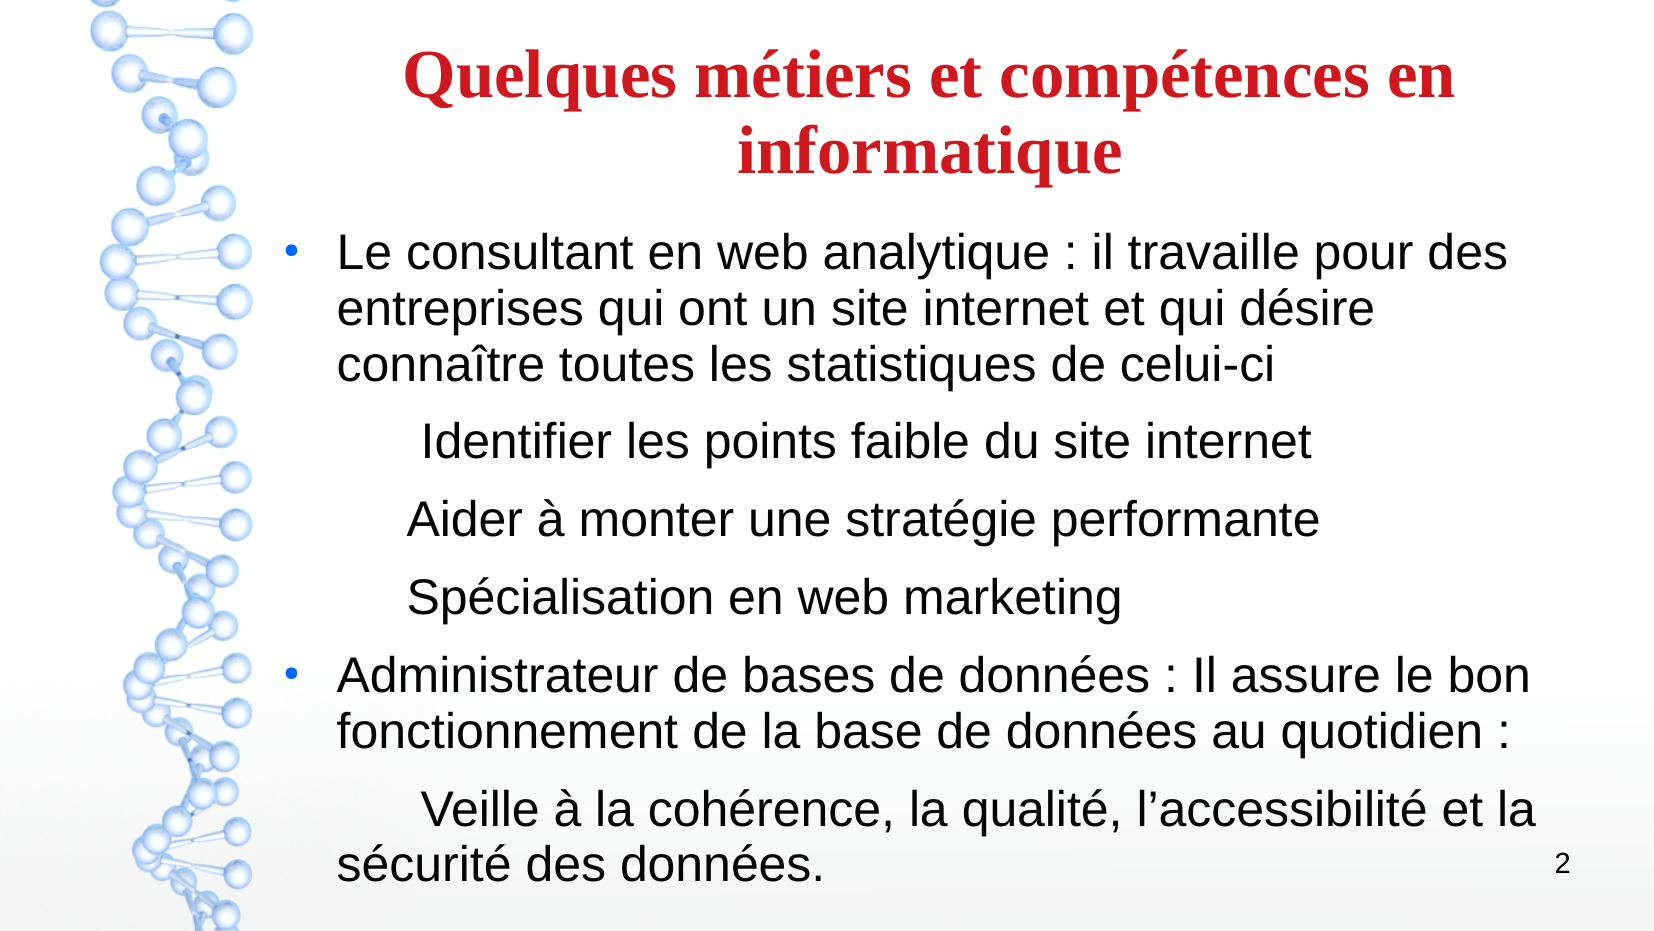

# Quelques métiers et compétences en informatique
Le consultant en web analytique : il travaille pour des entreprises qui ont un site internet et qui désire connaître toutes les statistiques de celui-ci
 Identifier les points faible du site internet
 Aider à monter une stratégie performante
 Spécialisation en web marketing
Administrateur de bases de données : Il assure le bon fonctionnement de la base de données au quotidien :
 Veille à la cohérence, la qualité, l’accessibilité et la sécurité des données.
2